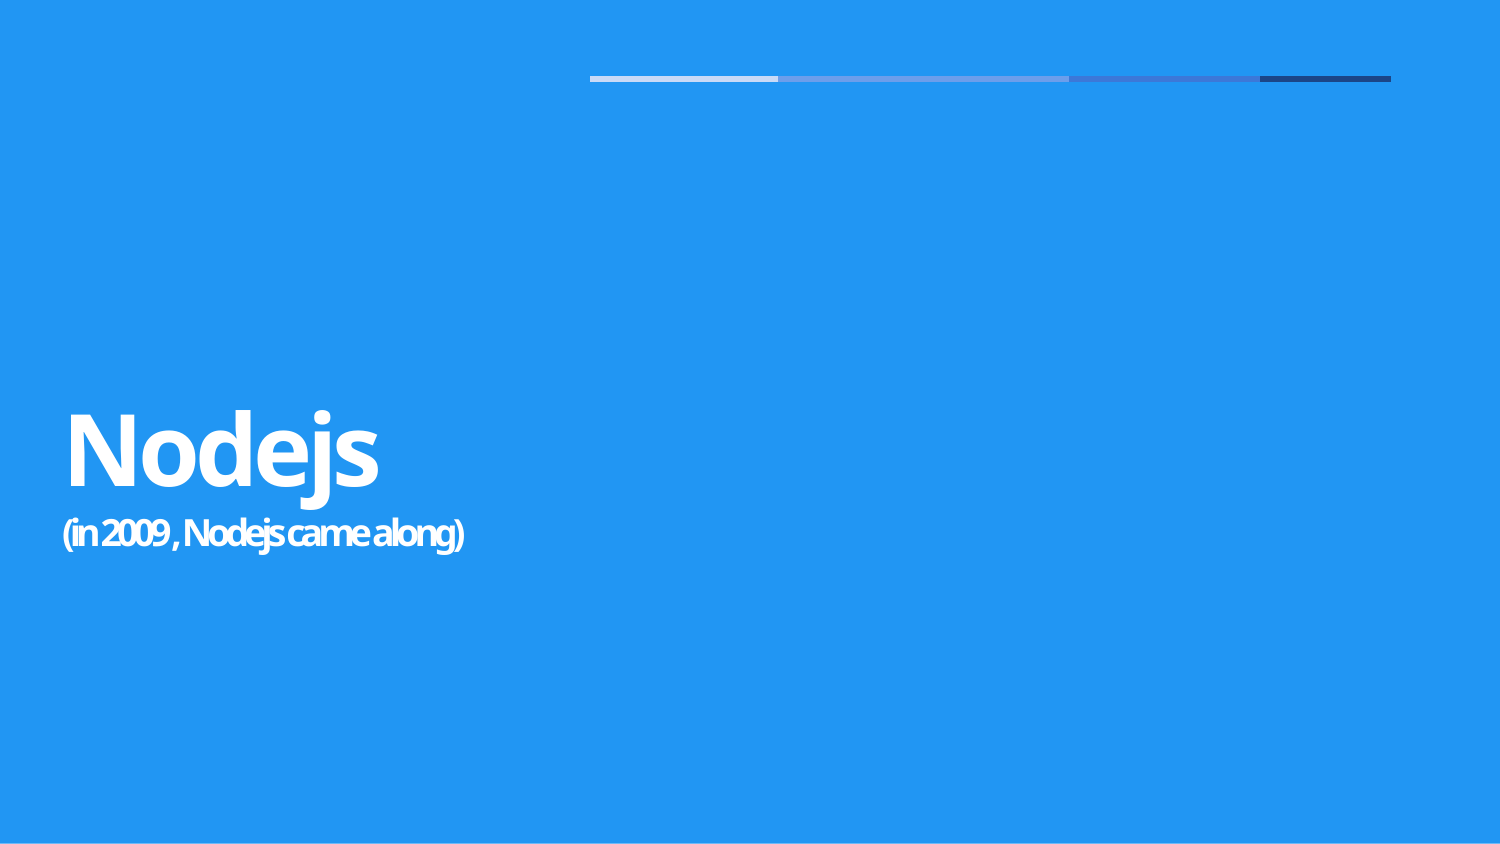

Nodejs
(in 2009 , Nodejs came along)
Naveed Rana
4